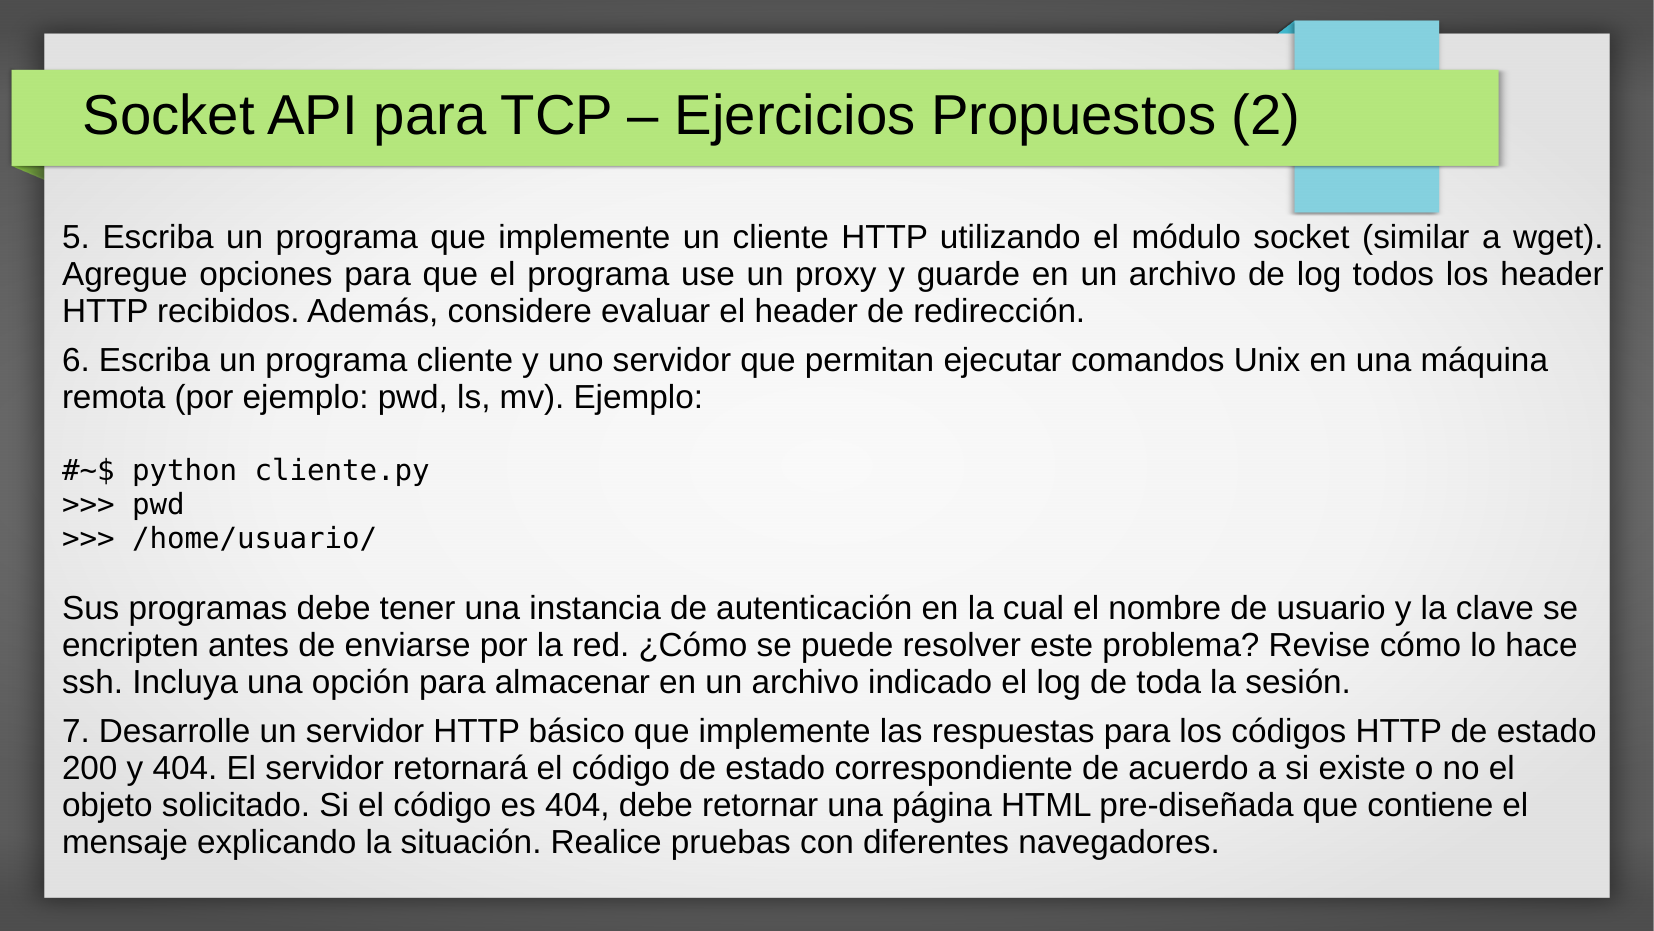

# Socket API para TCP – Ejercicios Propuestos (2)
 Escriba un programa que implemente un cliente HTTP utilizando el módulo socket (similar a wget). Agregue opciones para que el programa use un proxy y guarde en un archivo de log todos los header HTTP recibidos. Además, considere evaluar el header de redirección.
 Escriba un programa cliente y uno servidor que permitan ejecutar comandos Unix en una máquina remota (por ejemplo: pwd, ls, mv). Ejemplo:
#~$ python cliente.py
>>> pwd
>>> /home/usuario/
Sus programas debe tener una instancia de autenticación en la cual el nombre de usuario y la clave se encripten antes de enviarse por la red. ¿Cómo se puede resolver este problema? Revise cómo lo hace ssh. Incluya una opción para almacenar en un archivo indicado el log de toda la sesión.
 Desarrolle un servidor HTTP básico que implemente las respuestas para los códigos HTTP de estado 200 y 404. El servidor retornará el código de estado correspondiente de acuerdo a si existe o no el objeto solicitado. Si el código es 404, debe retornar una página HTML pre-diseñada que contiene el mensaje explicando la situación. Realice pruebas con diferentes navegadores.